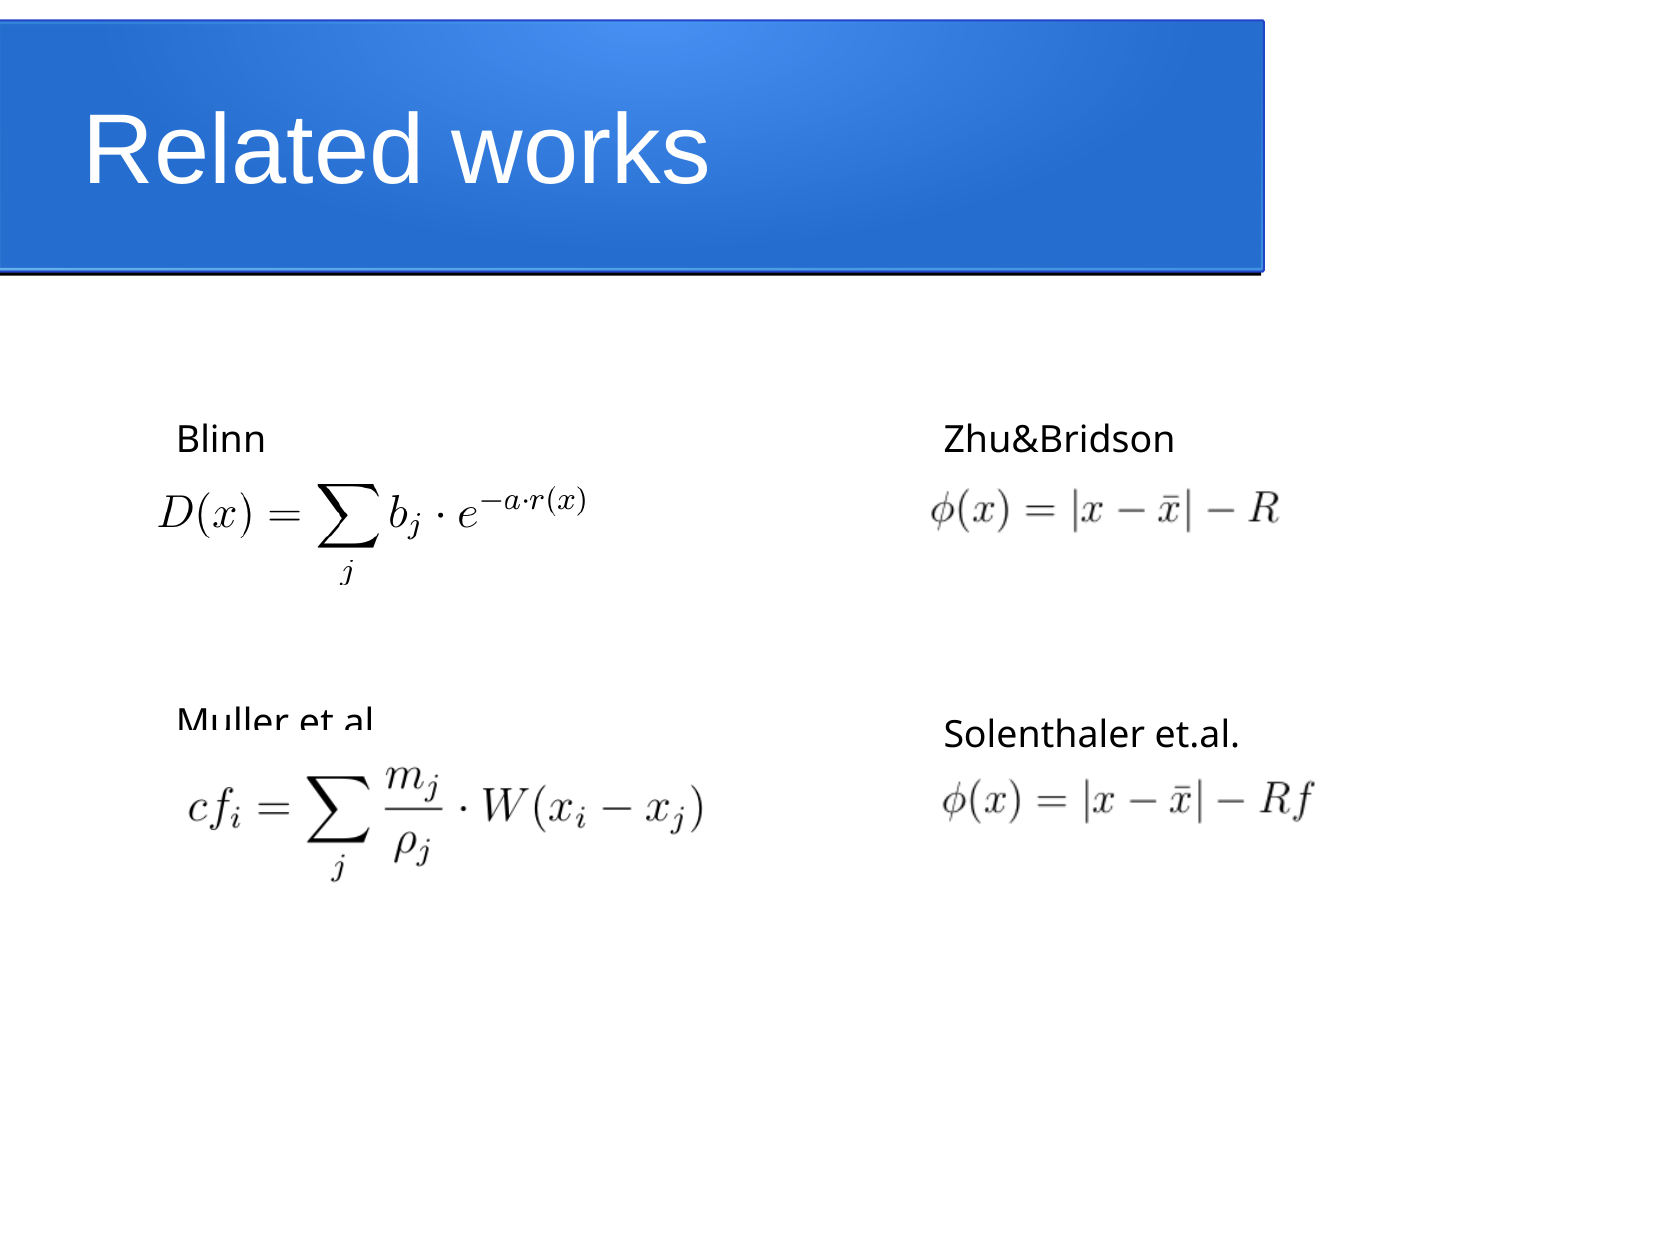

# Related works
Blinn
Zhu&Bridson
Muller et.al.
Solenthaler et.al.